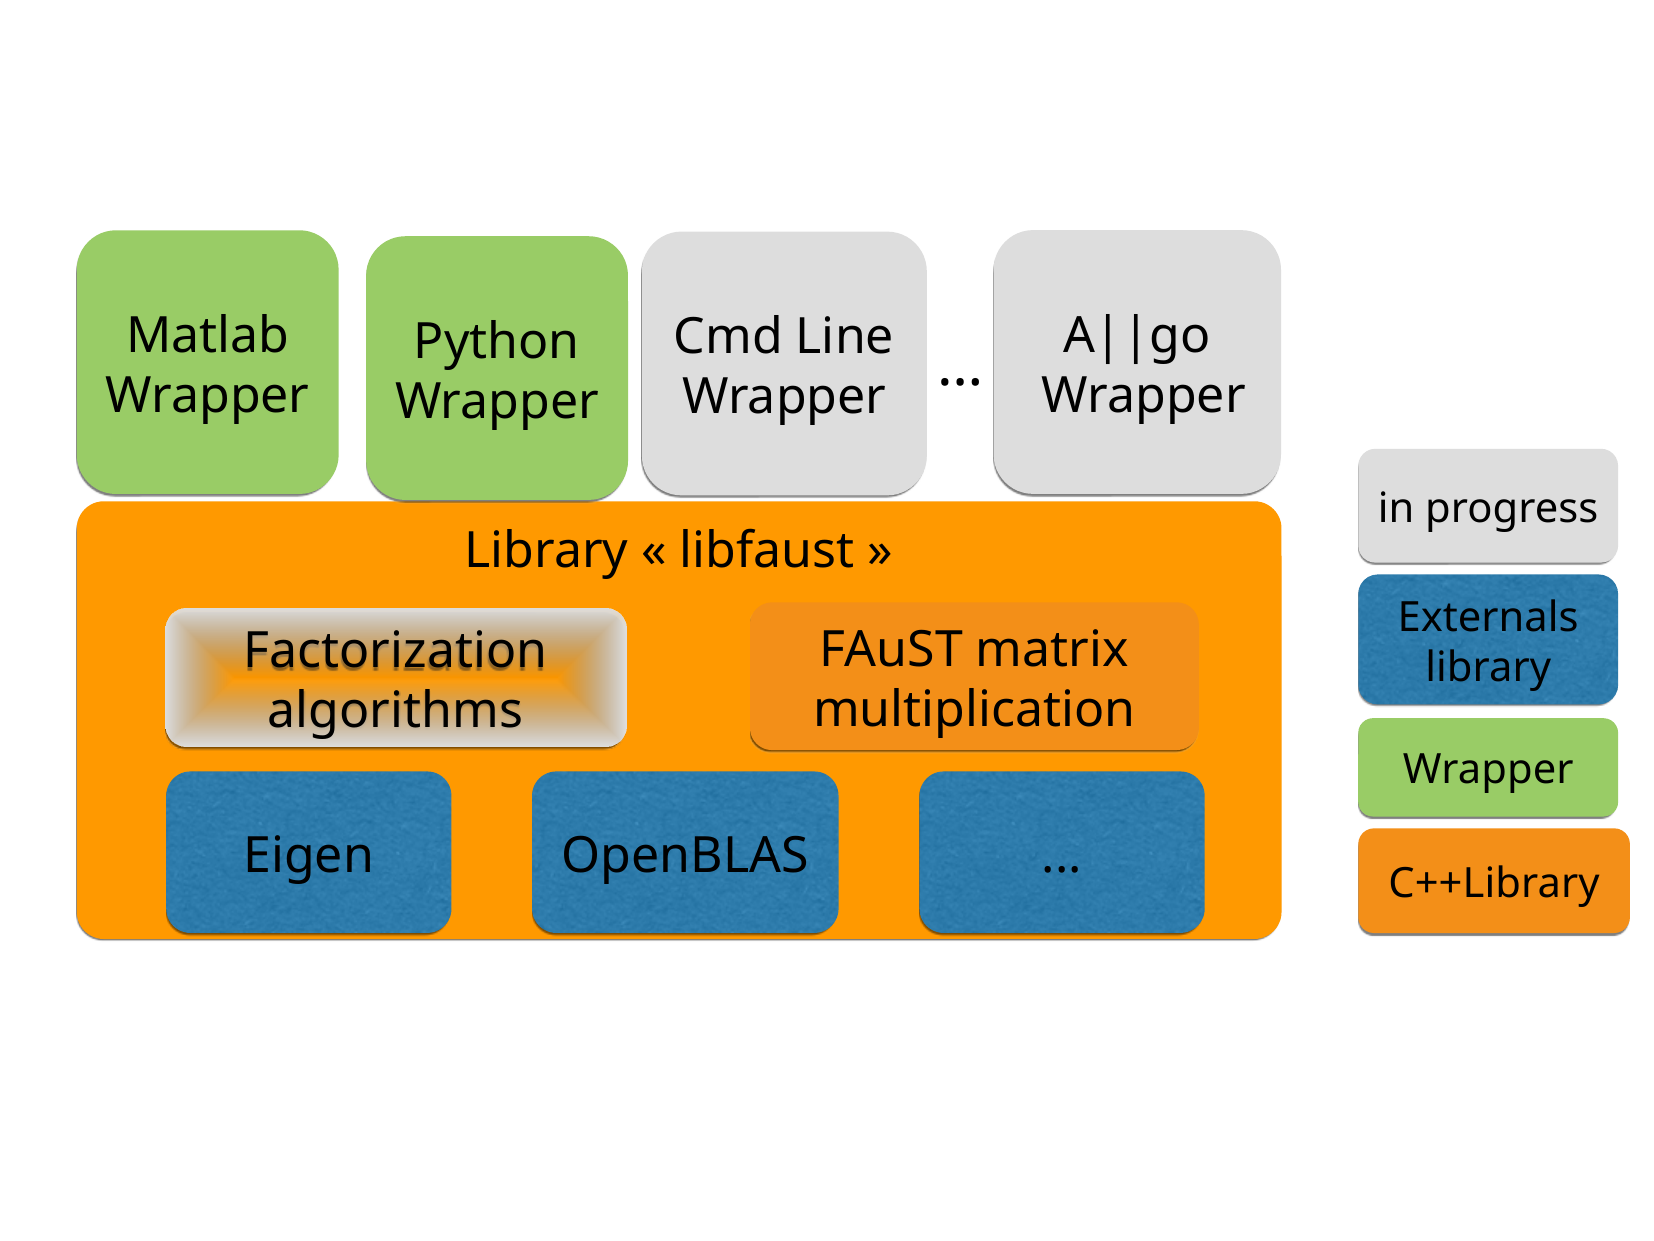

A||go
 Wrapper
Matlab Wrapper
Cmd Line Wrapper
Python Wrapper
…
in progress
Library « libfaust »
Externals library
FAuST matrix multiplication
Factorization algorithms
Wrapper
Eigen
OpenBLAS
...
C++Library